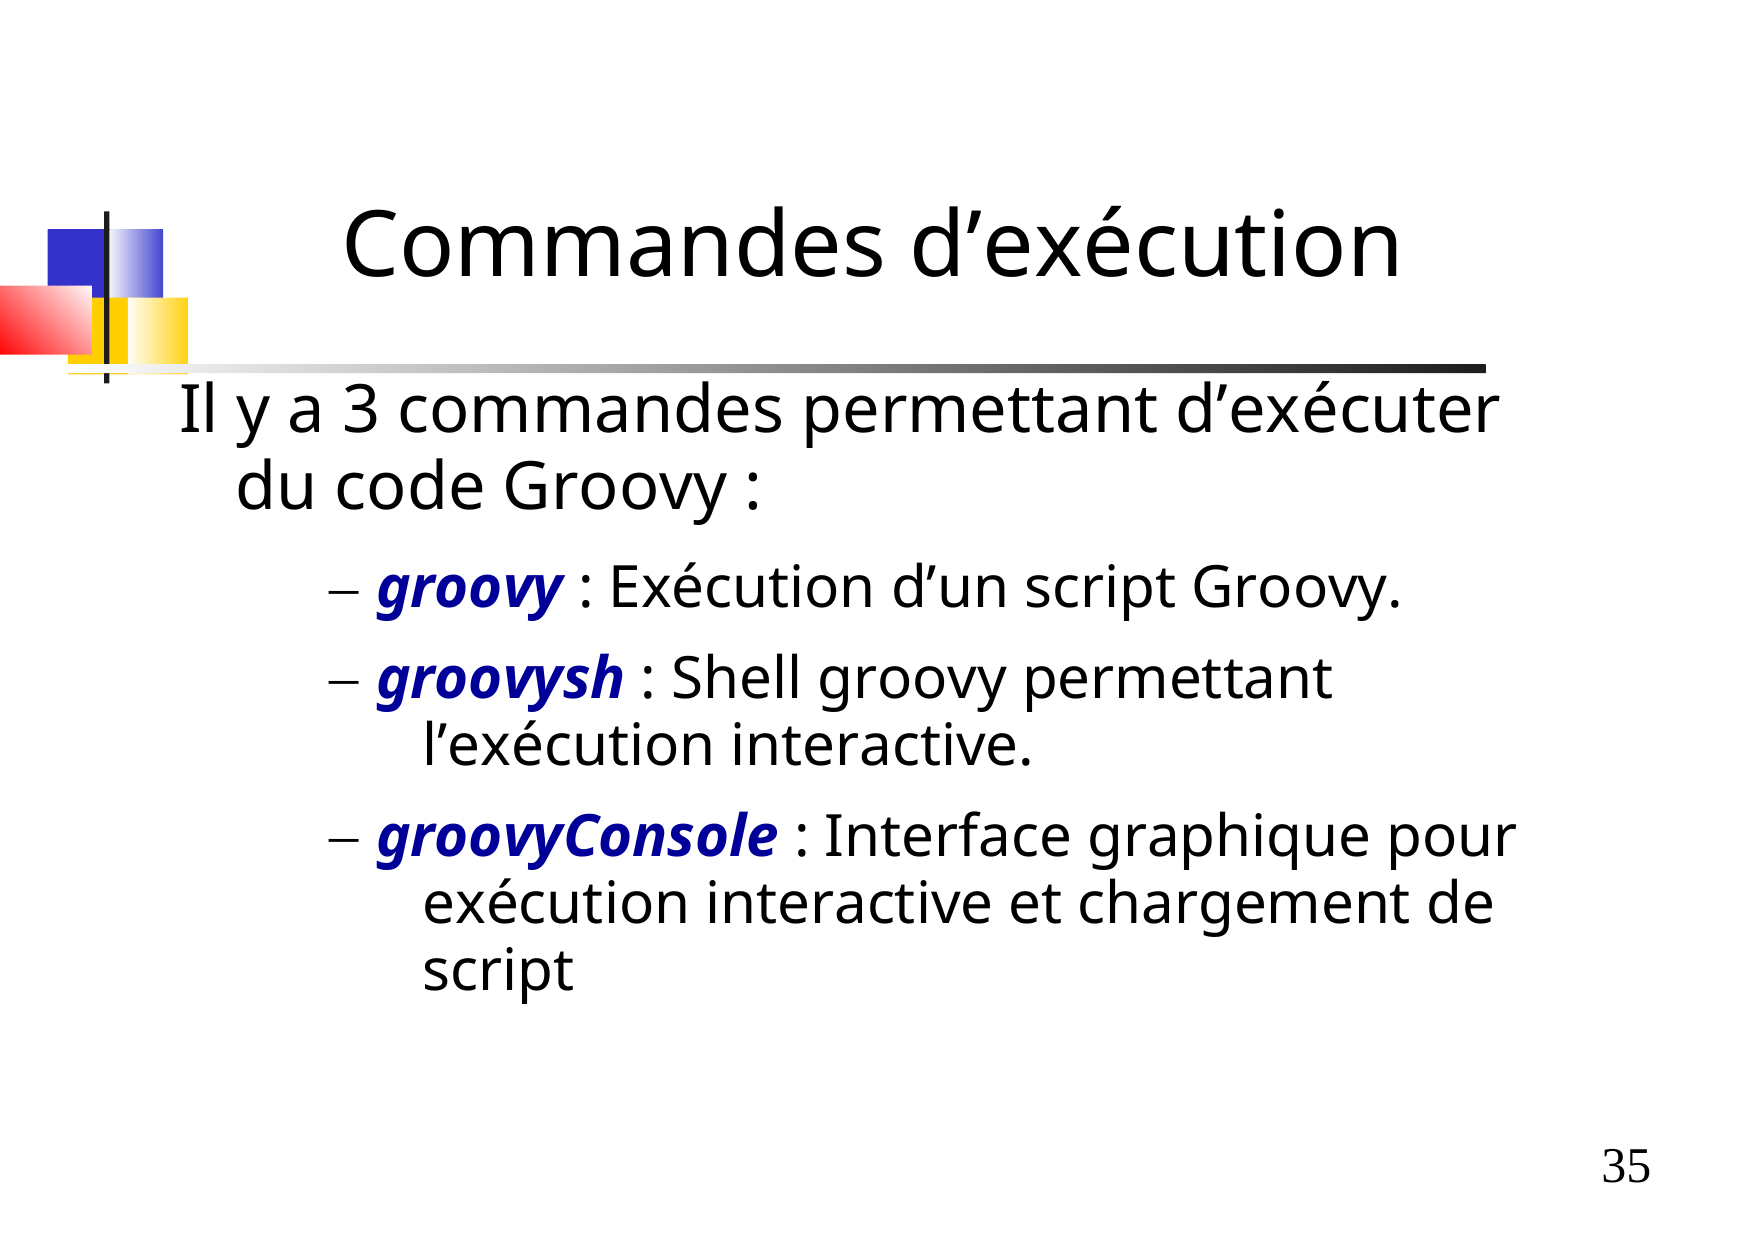

# Commandes d’exécution
Il y a 3 commandes permettant d’exécuter du code Groovy :
groovy : Exécution d’un script Groovy.
groovysh : Shell groovy permettant l’exécution interactive.
groovyConsole : Interface graphique pour exécution interactive et chargement de script